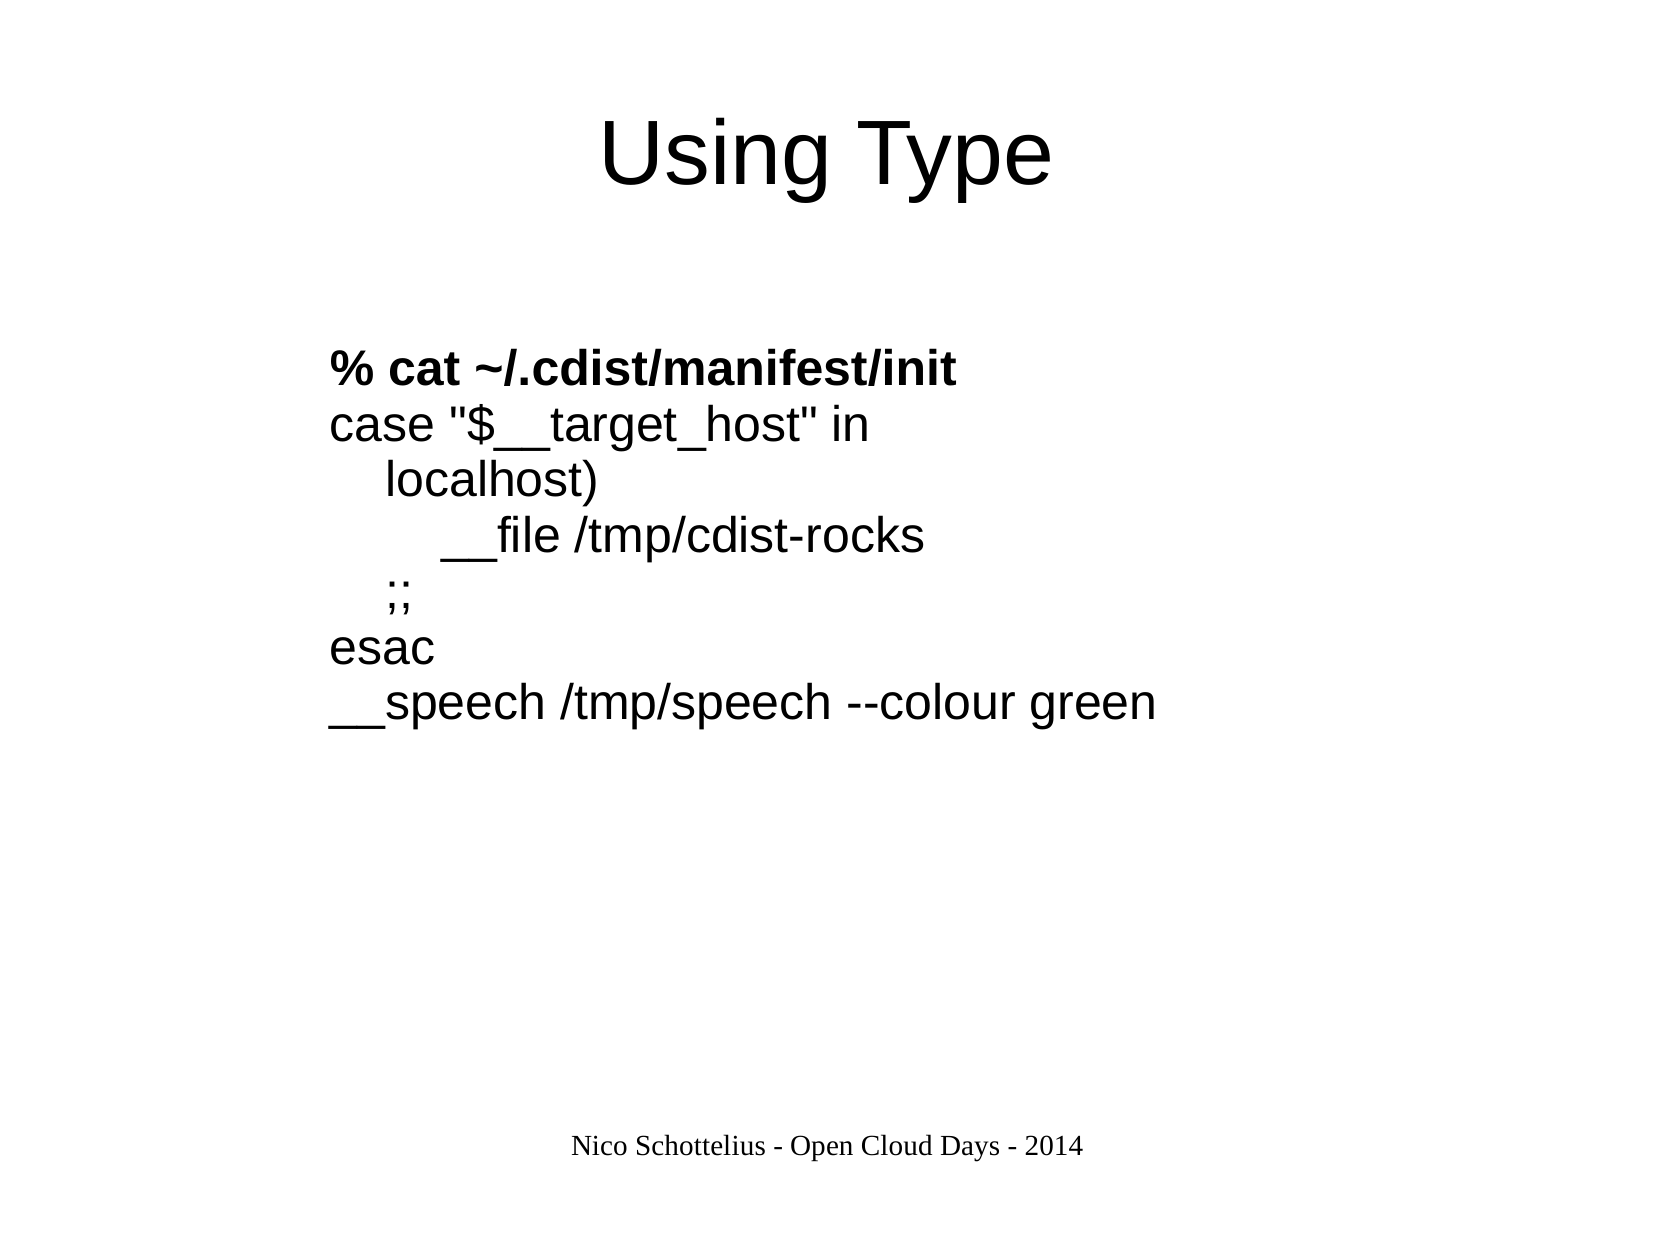

# Using Type
% cat ~/.cdist/manifest/init
case "$__target_host" in
 localhost)
 __file /tmp/cdist-rocks
 ;;
esac
__speech /tmp/speech --colour green
Nico Schottelius - Open Cloud Days - 2014